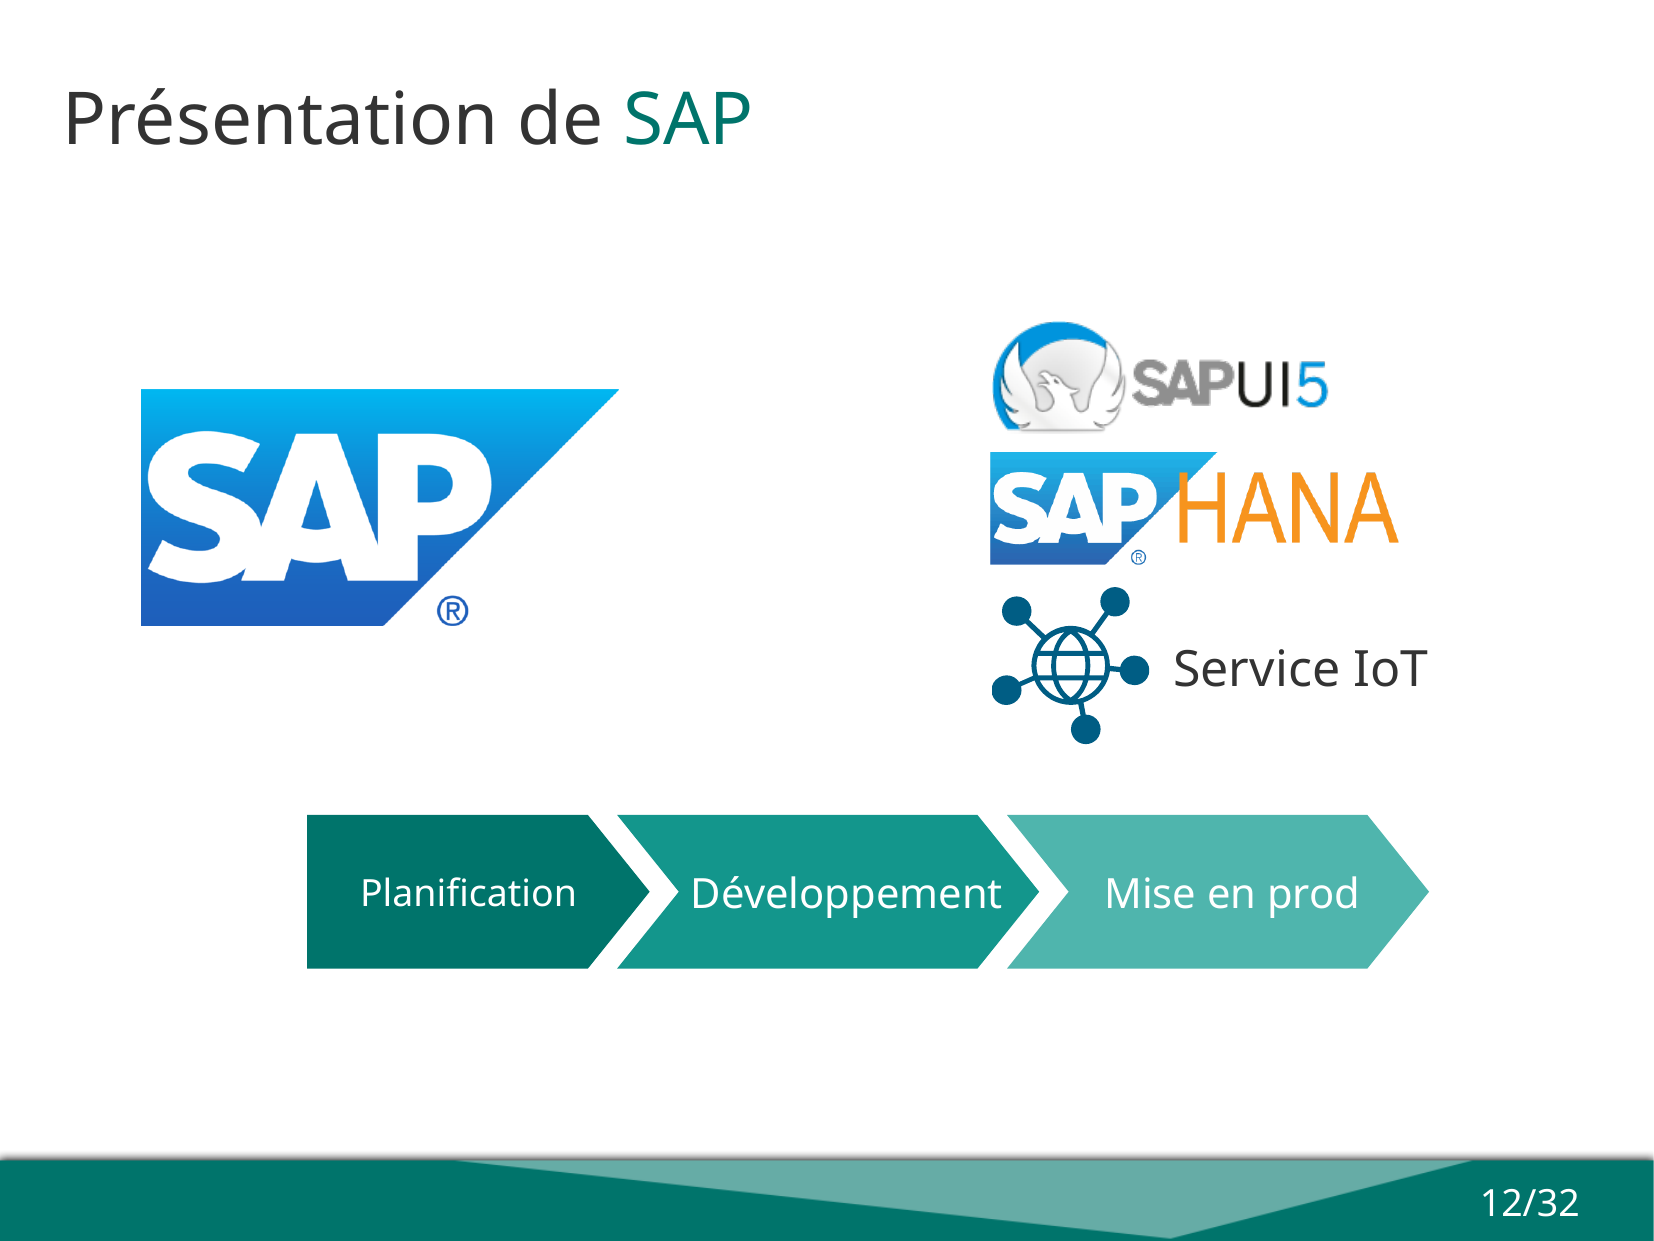

Présentation de SAP
Service IoT
Planification
Développement
Mise en prod